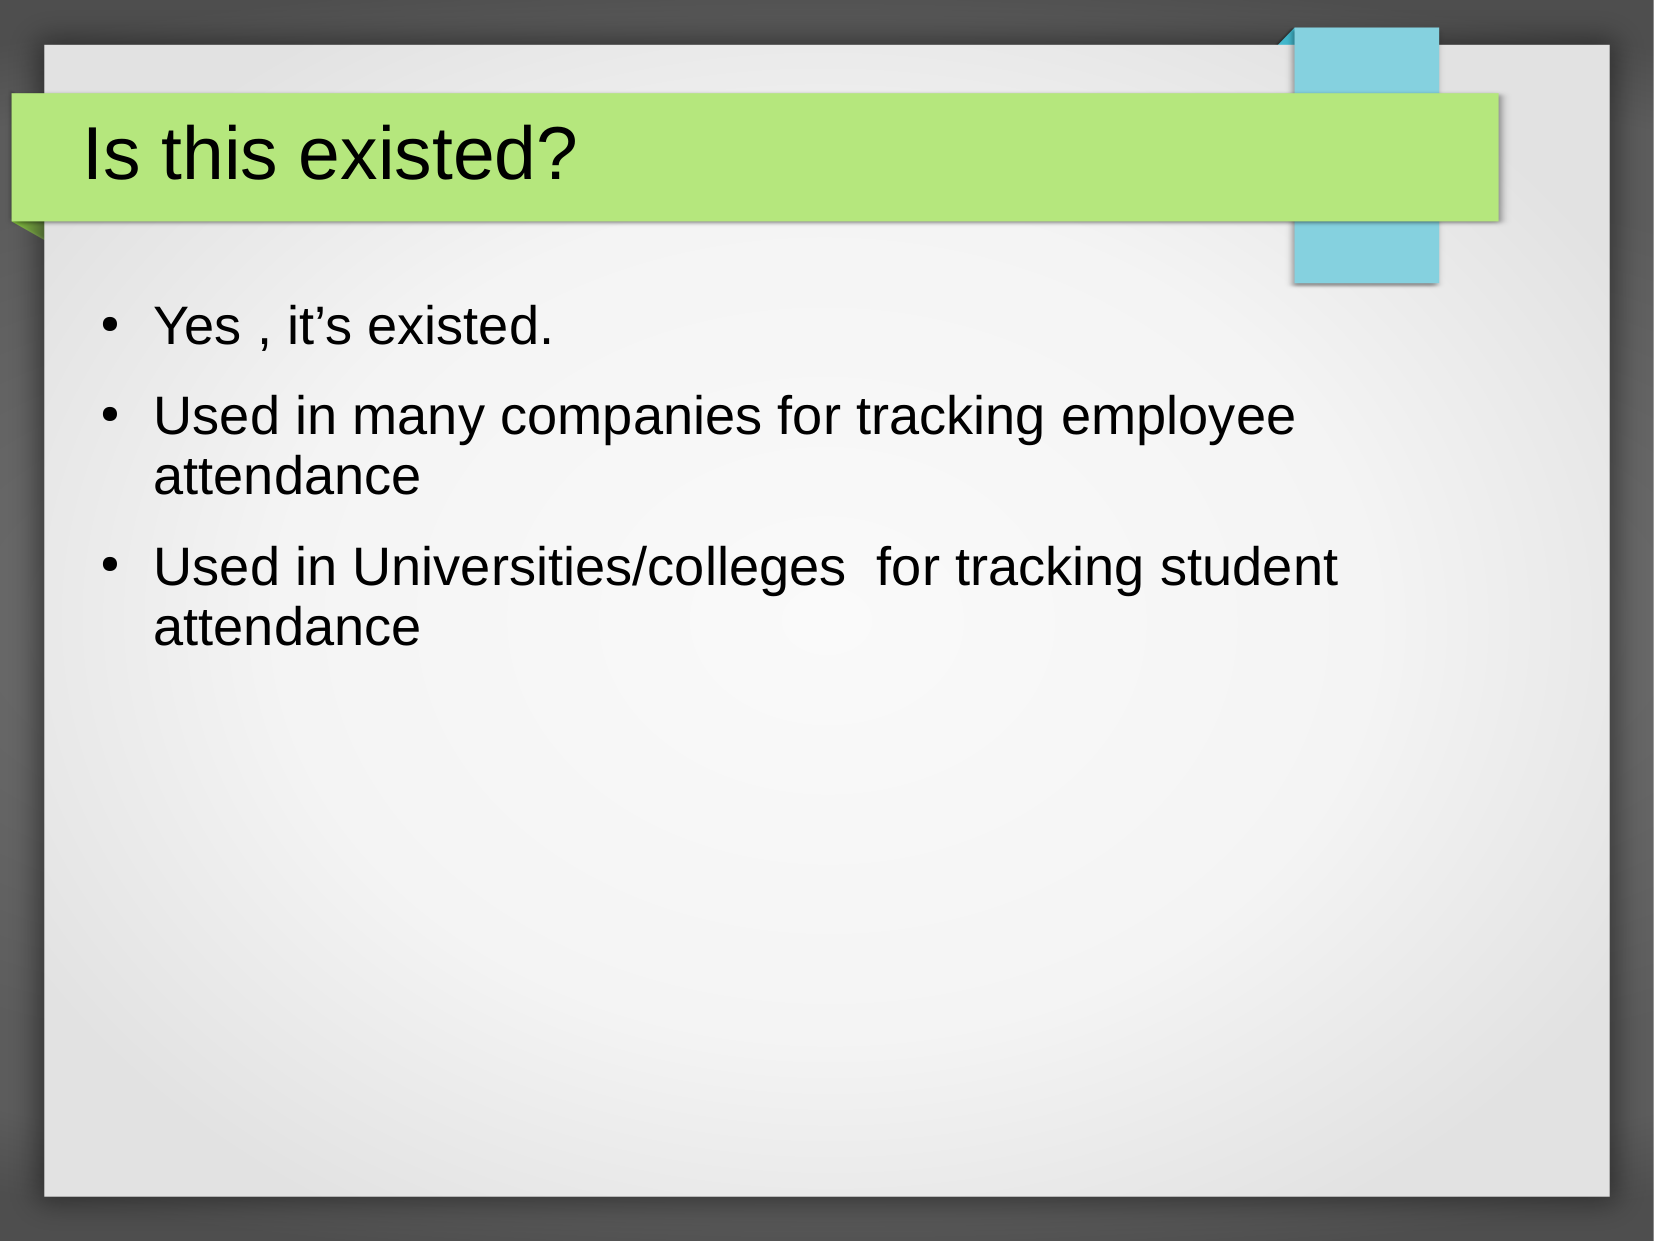

# Is this existed?
Yes , it’s existed.
Used in many companies for tracking employee attendance
Used in Universities/colleges for tracking student attendance